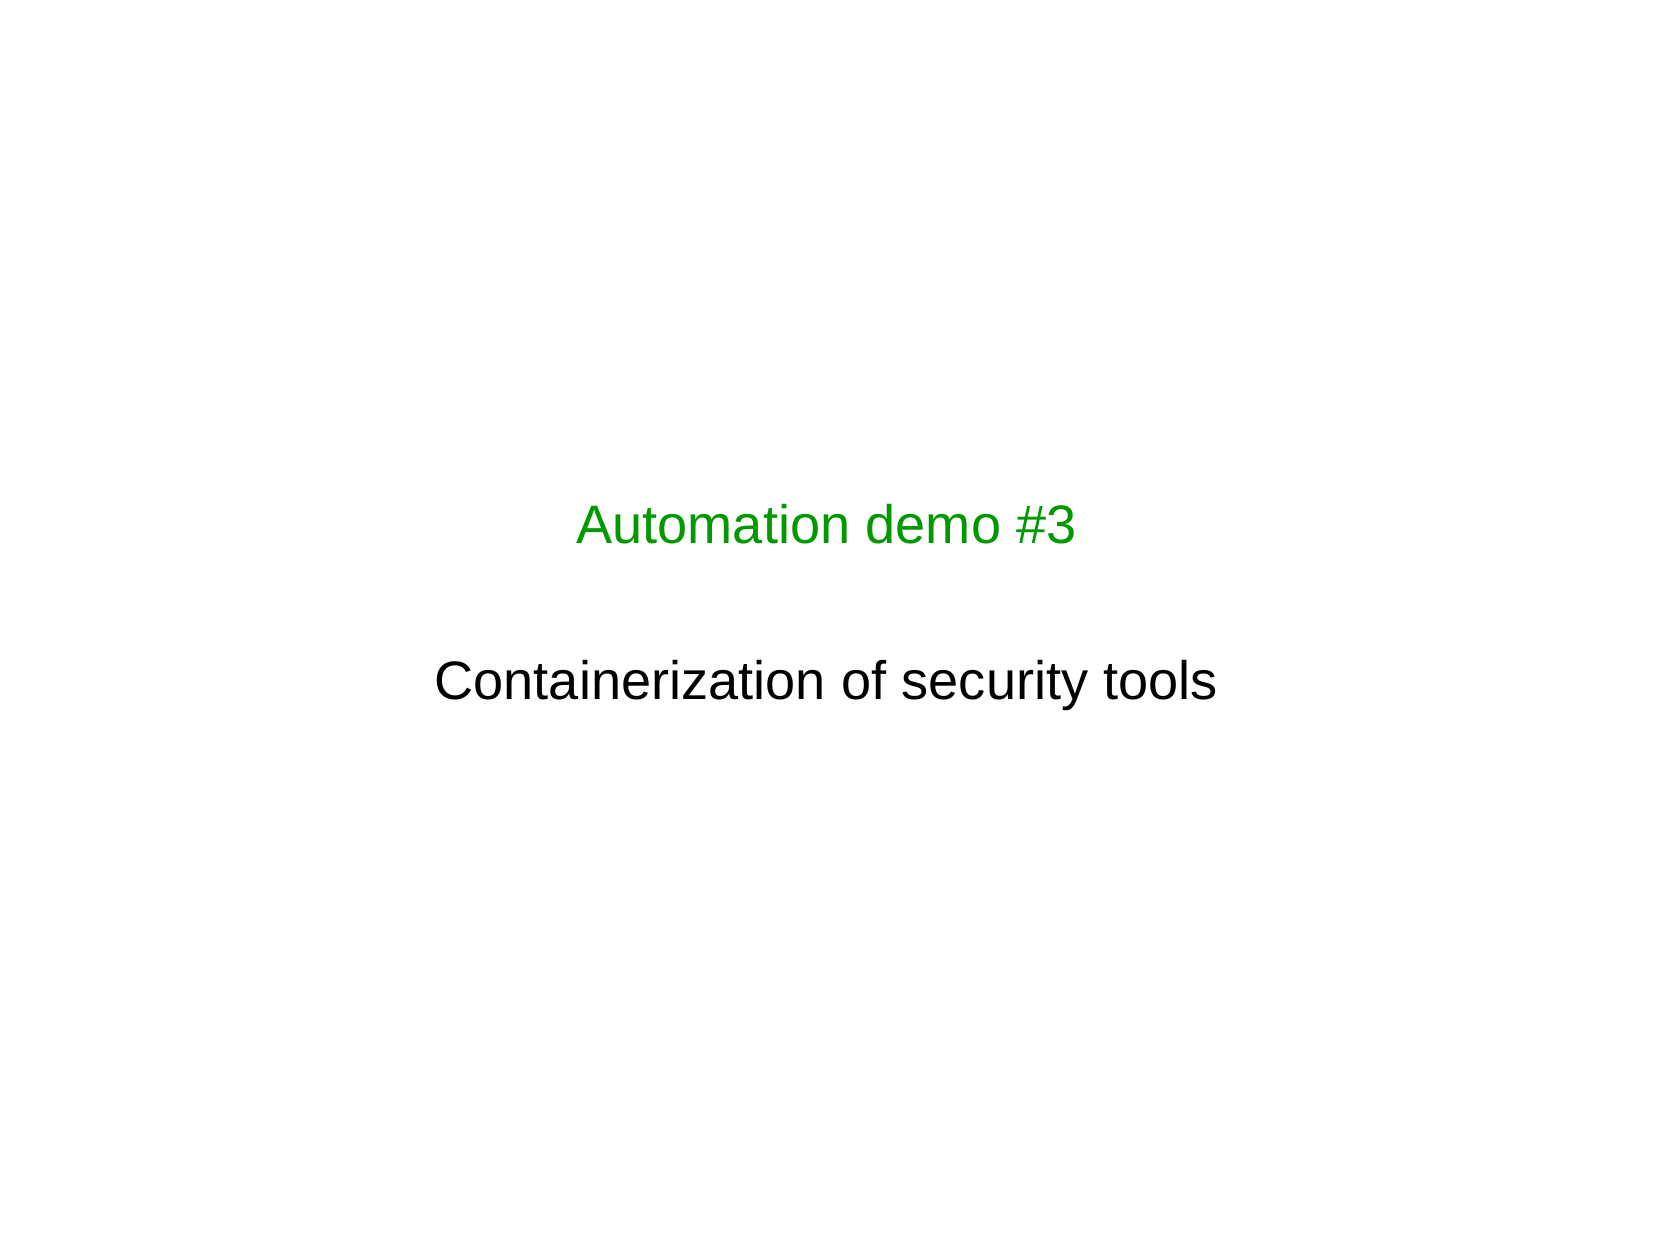

Automation demo #3
Containerization of security tools